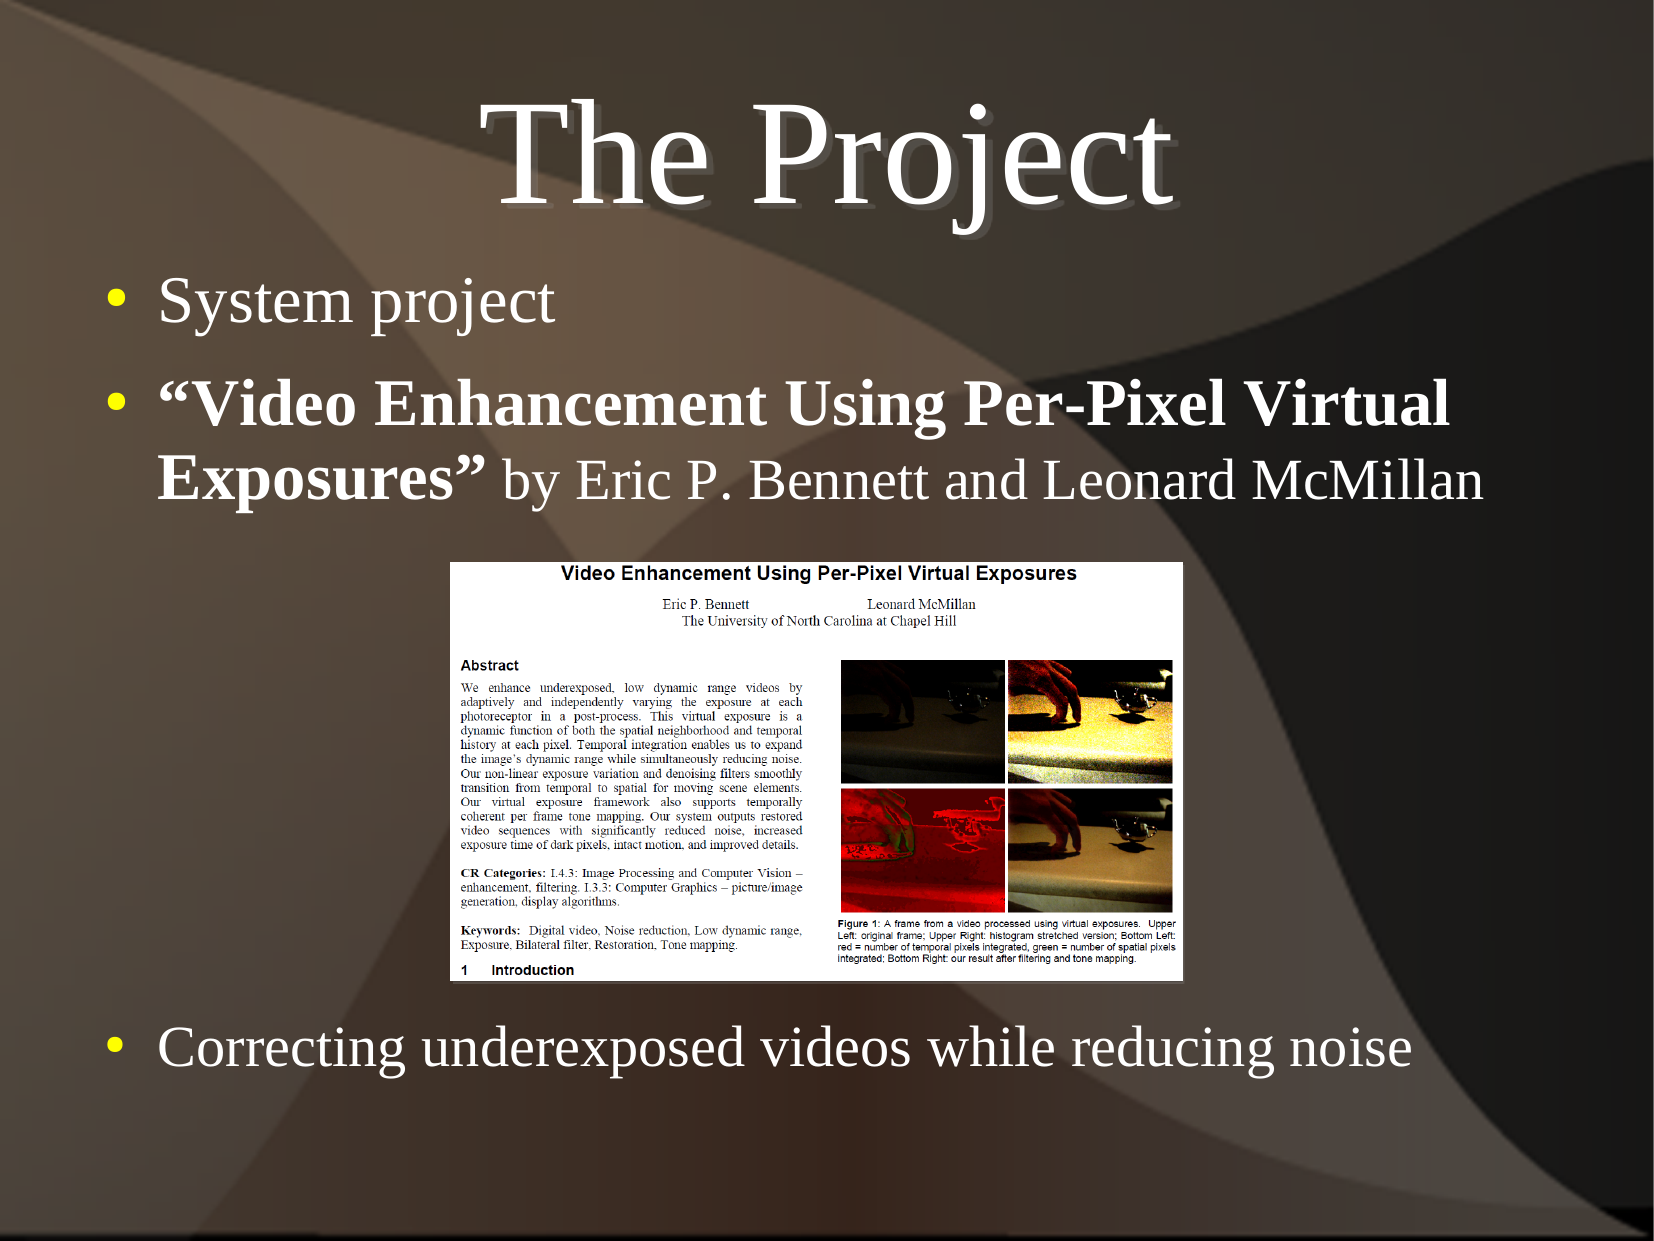

# The Project
System project
“Video Enhancement Using Per-Pixel Virtual Exposures” by Eric P. Bennett and Leonard McMillan
Correcting underexposed videos while reducing noise